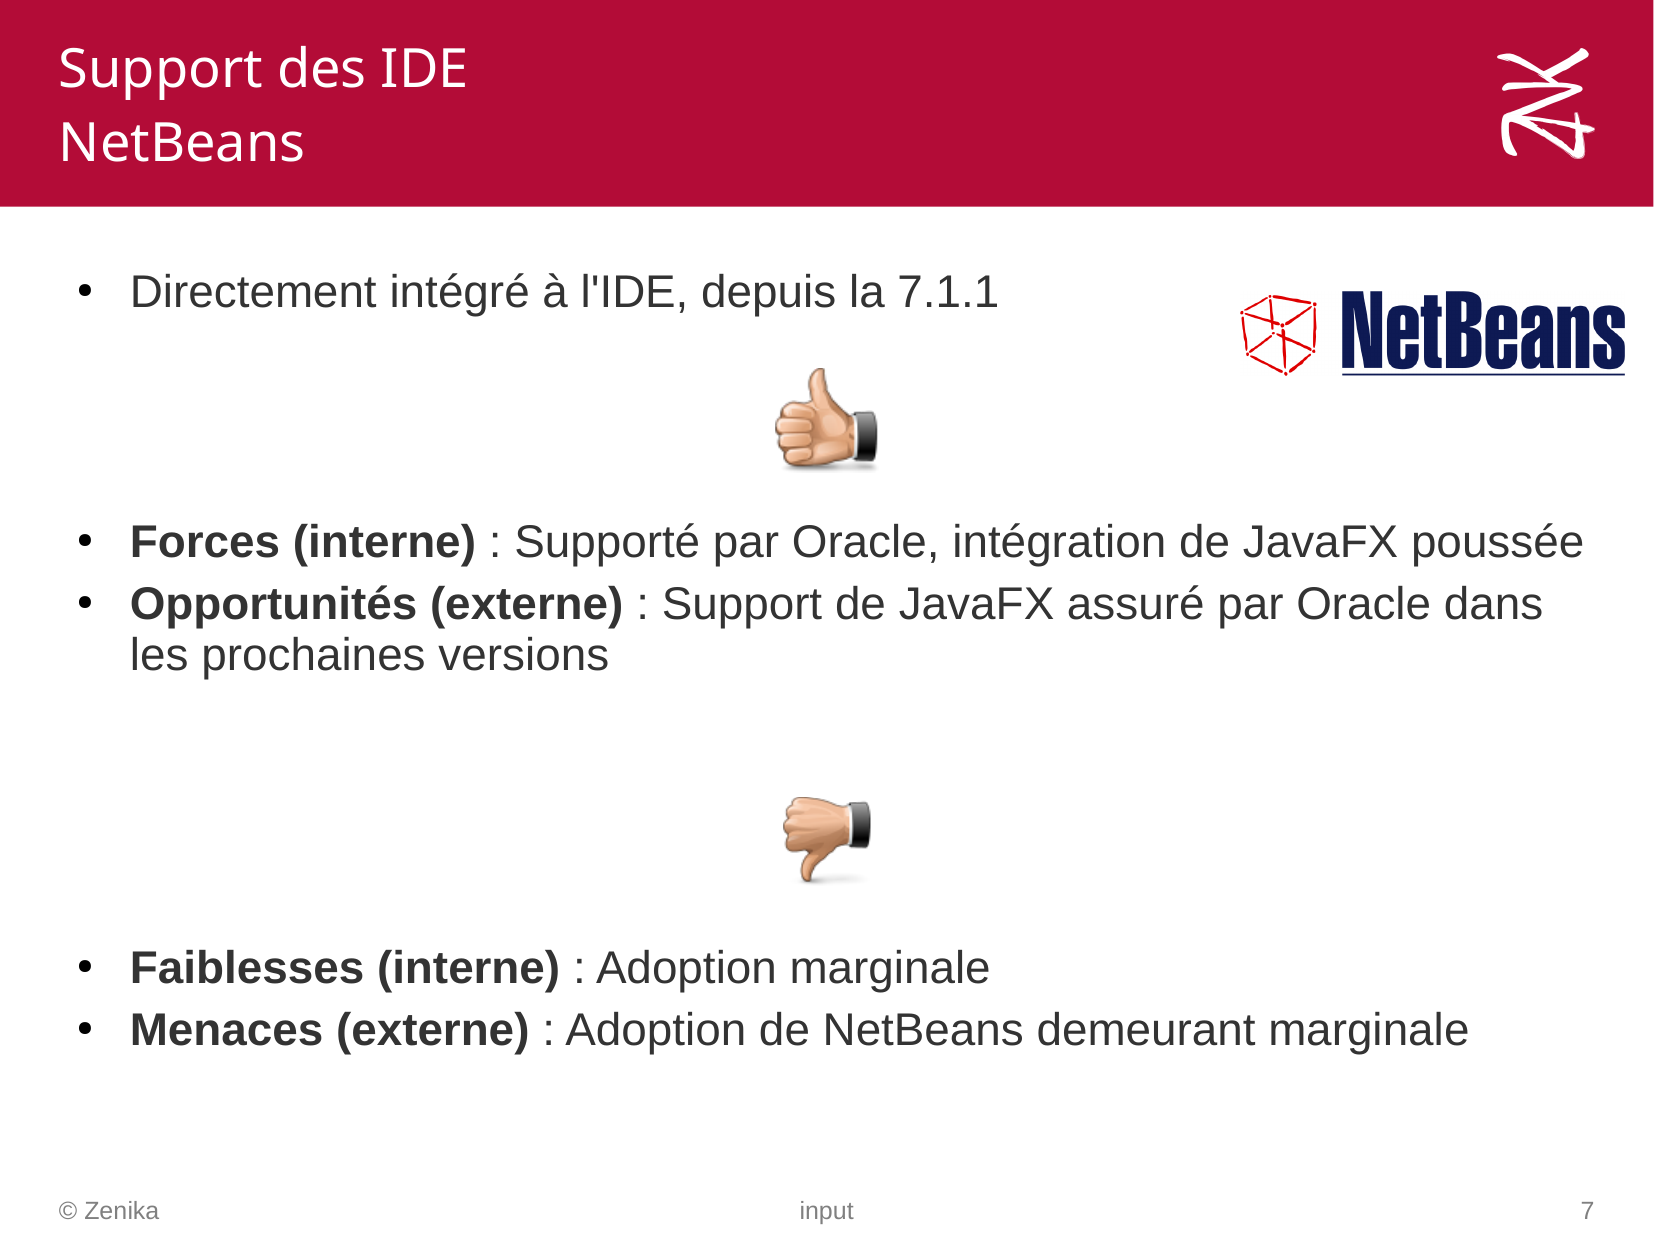

# Support des IDE NetBeans
Directement intégré à l'IDE, depuis la 7.1.1
Forces (interne) : Supporté par Oracle, intégration de JavaFX poussée
Opportunités (externe) : Support de JavaFX assuré par Oracle dans les prochaines versions
Faiblesses (interne) : Adoption marginale
Menaces (externe) : Adoption de NetBeans demeurant marginale